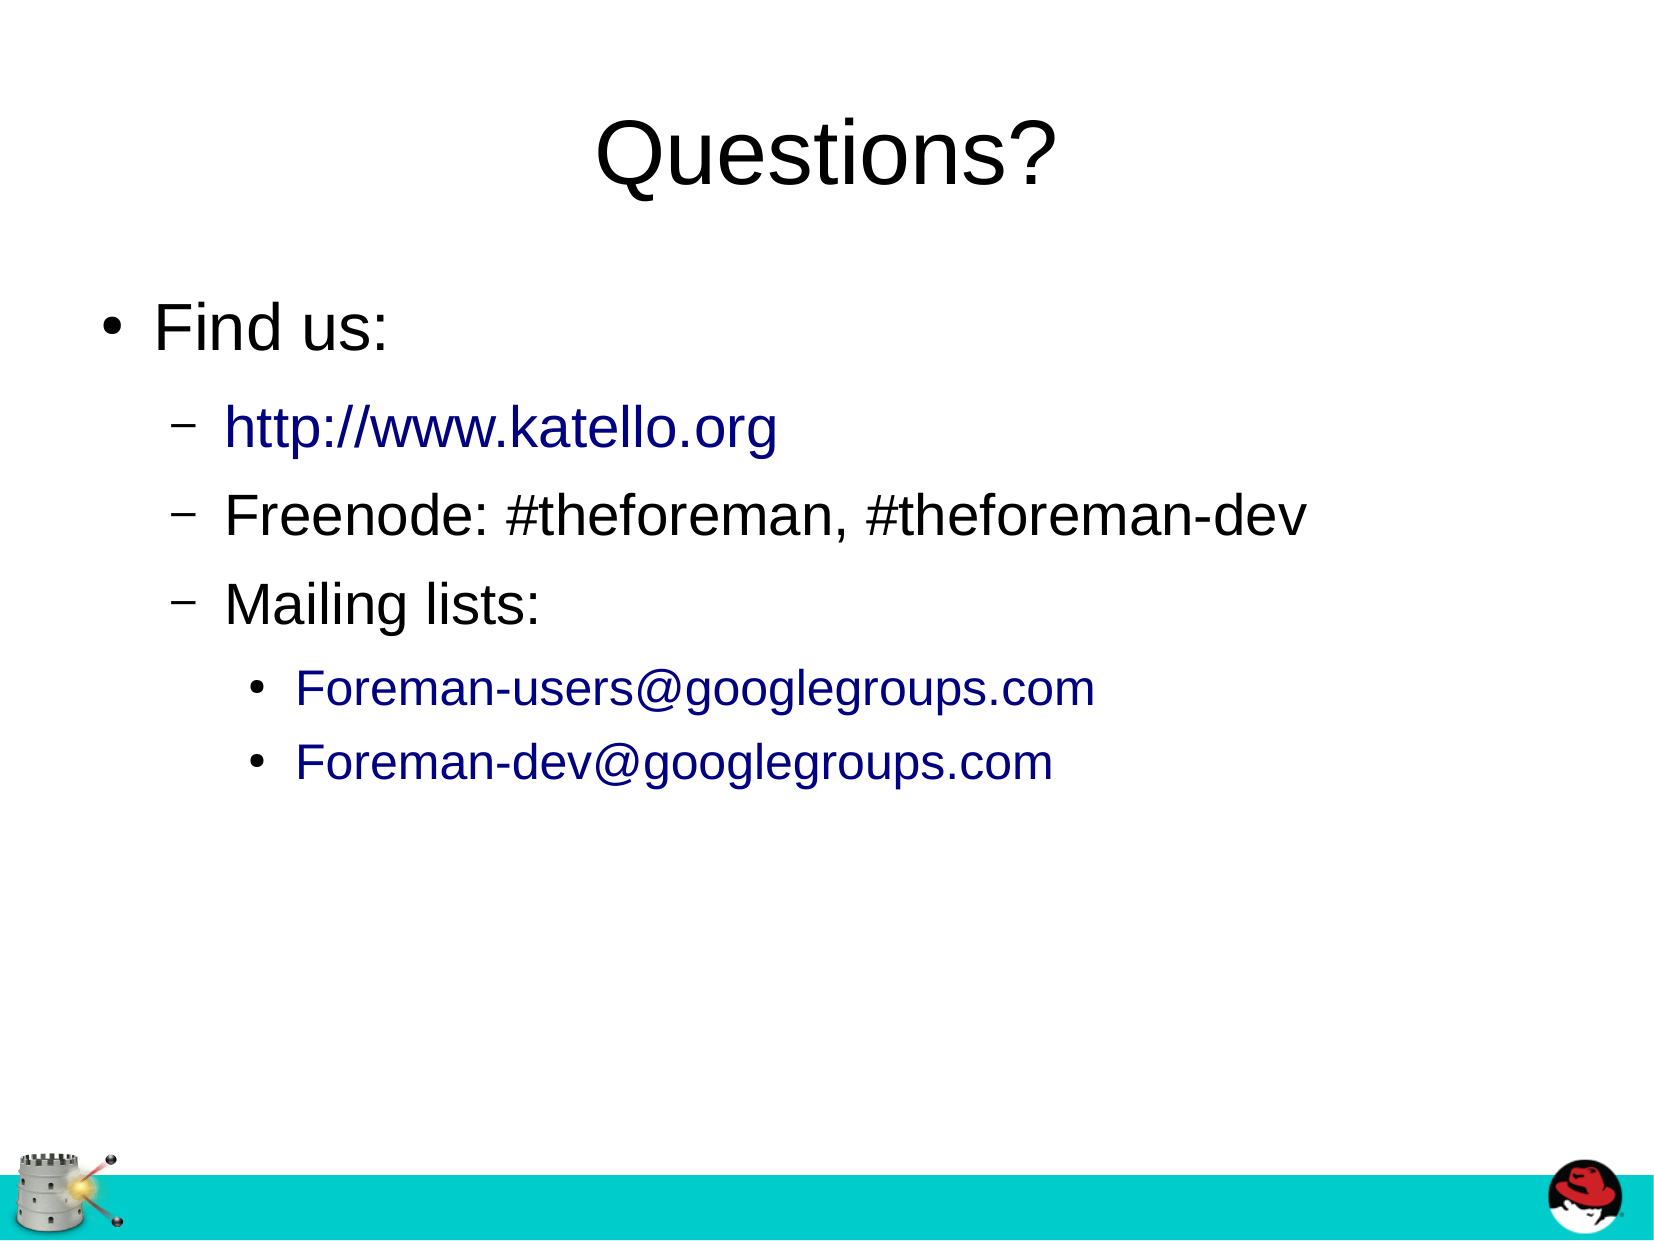

# Questions?
Find us:
http://www.katello.org
Freenode: #theforeman, #theforeman-dev
Mailing lists:
Foreman-users@googlegroups.com
Foreman-dev@googlegroups.com